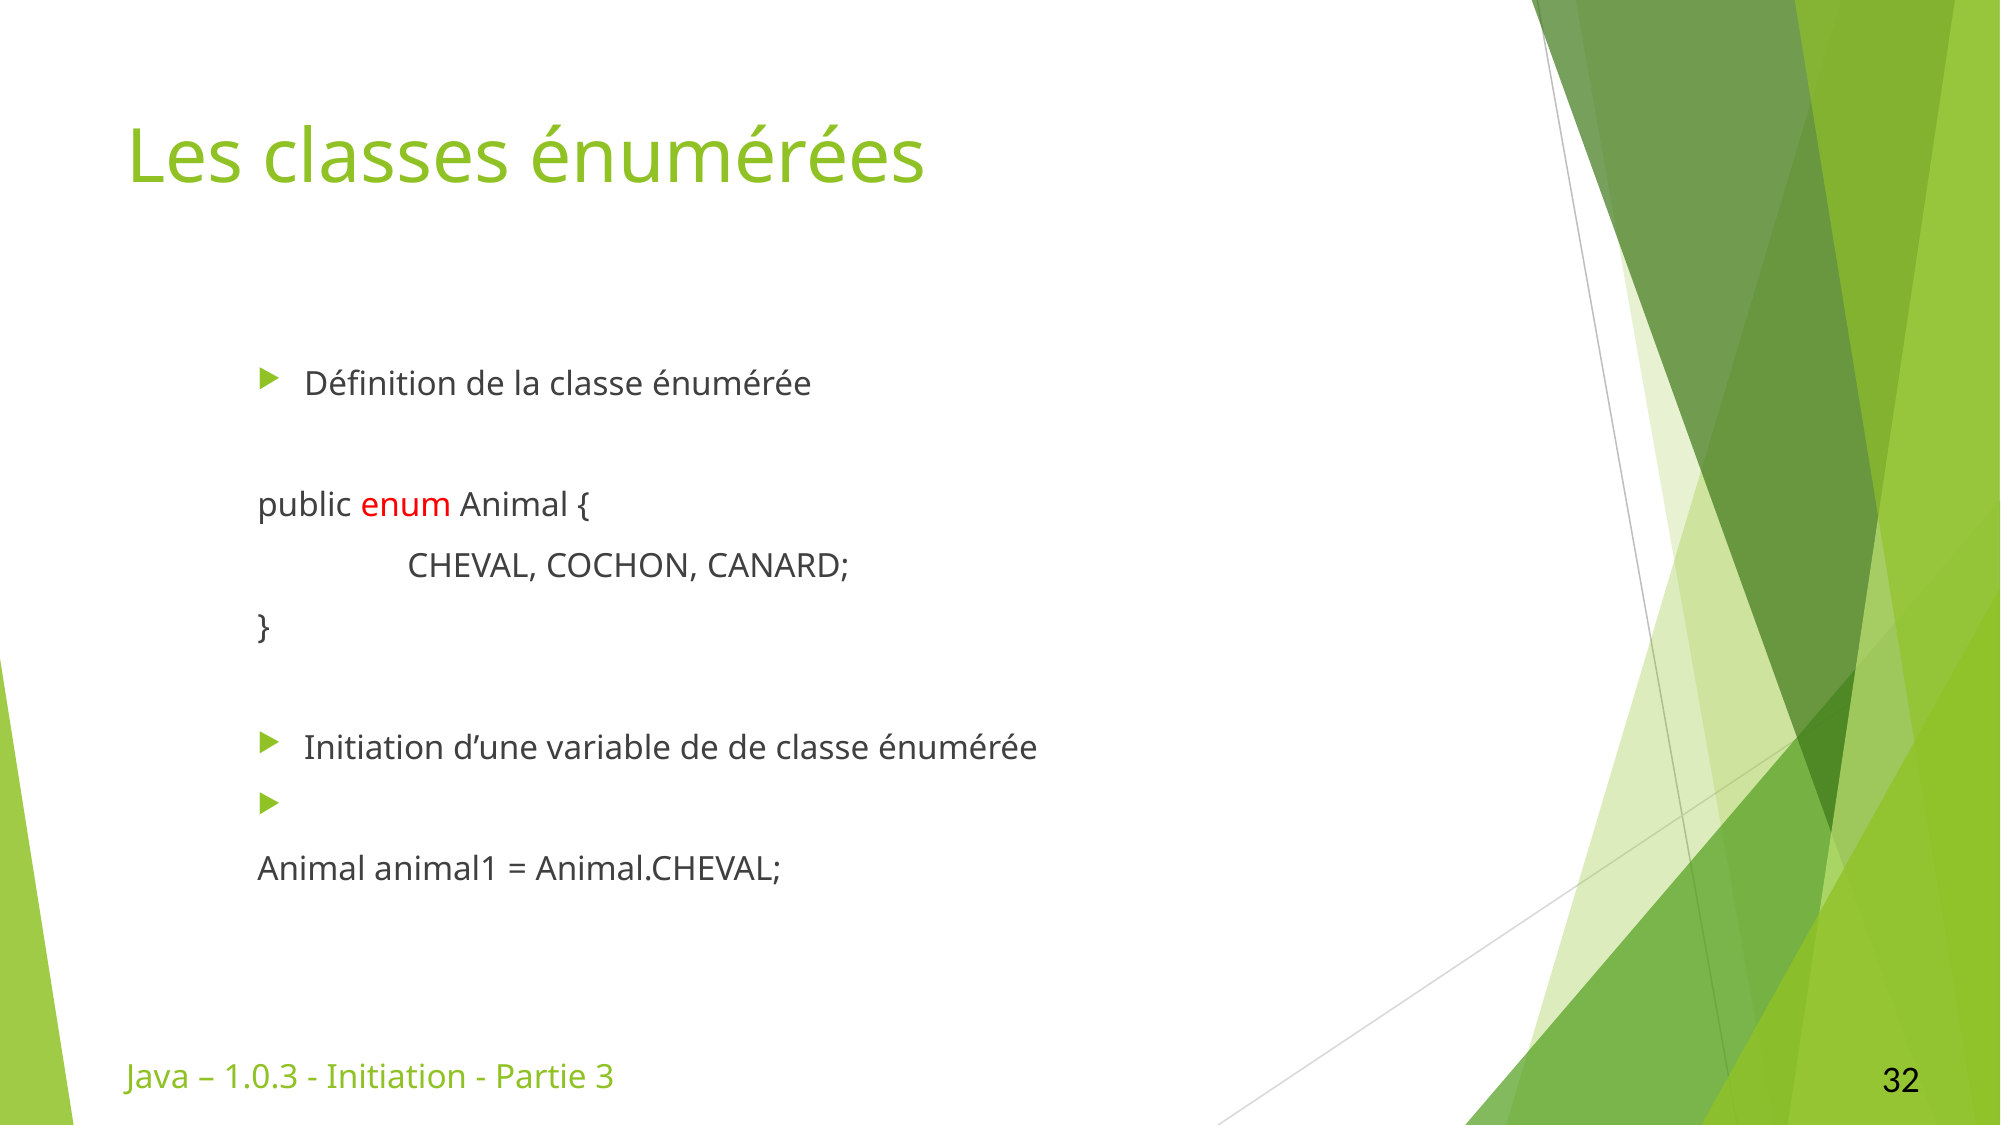

# Les classes énumérées
Définition de la classe énumérée
public enum Animal {
		CHEVAL, COCHON, CANARD;
}
Initiation d’une variable de de classe énumérée
Animal animal1 = Animal.CHEVAL;
Java – 1.0.3 - Initiation - Partie 3